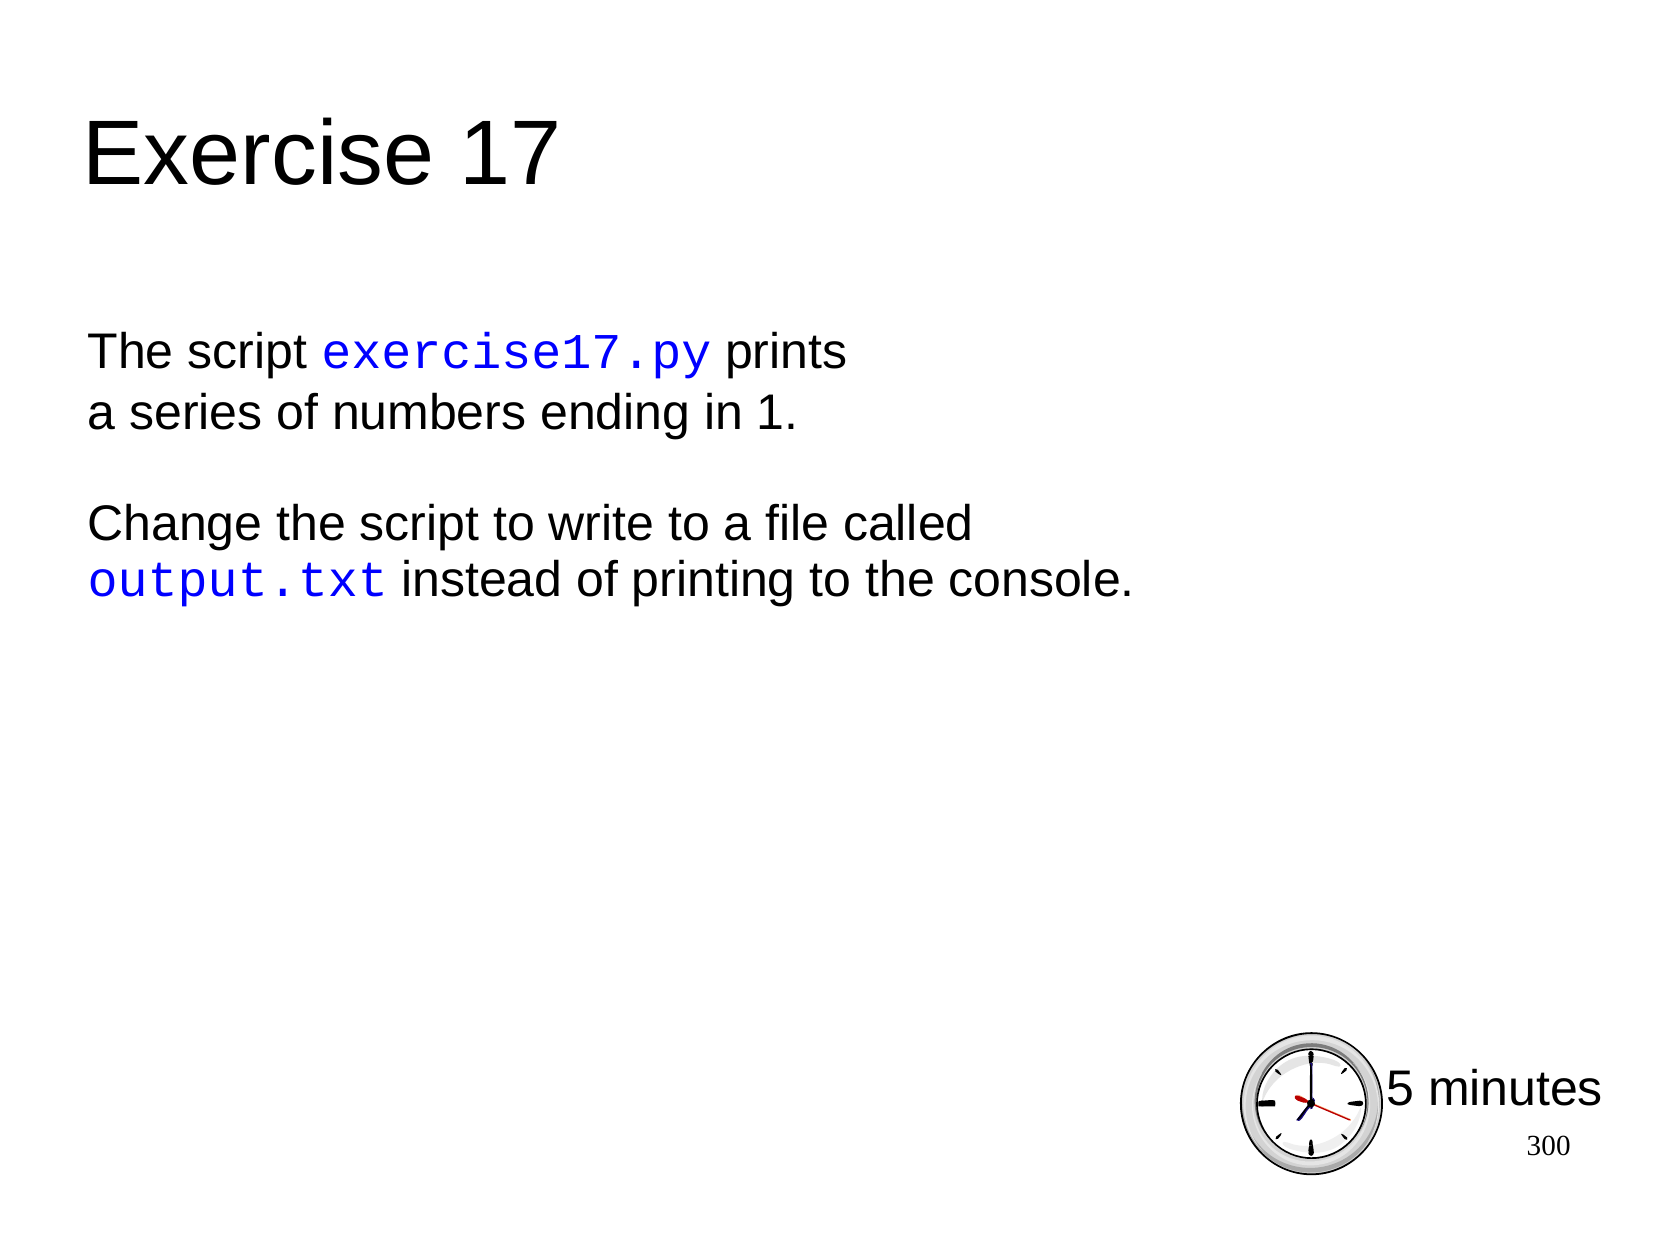

# Exercise 17
The script exercise17.py prints
a series of numbers ending in 1.
Change the script to write to a file called
output.txt instead of printing to the console.
5 minutes
300